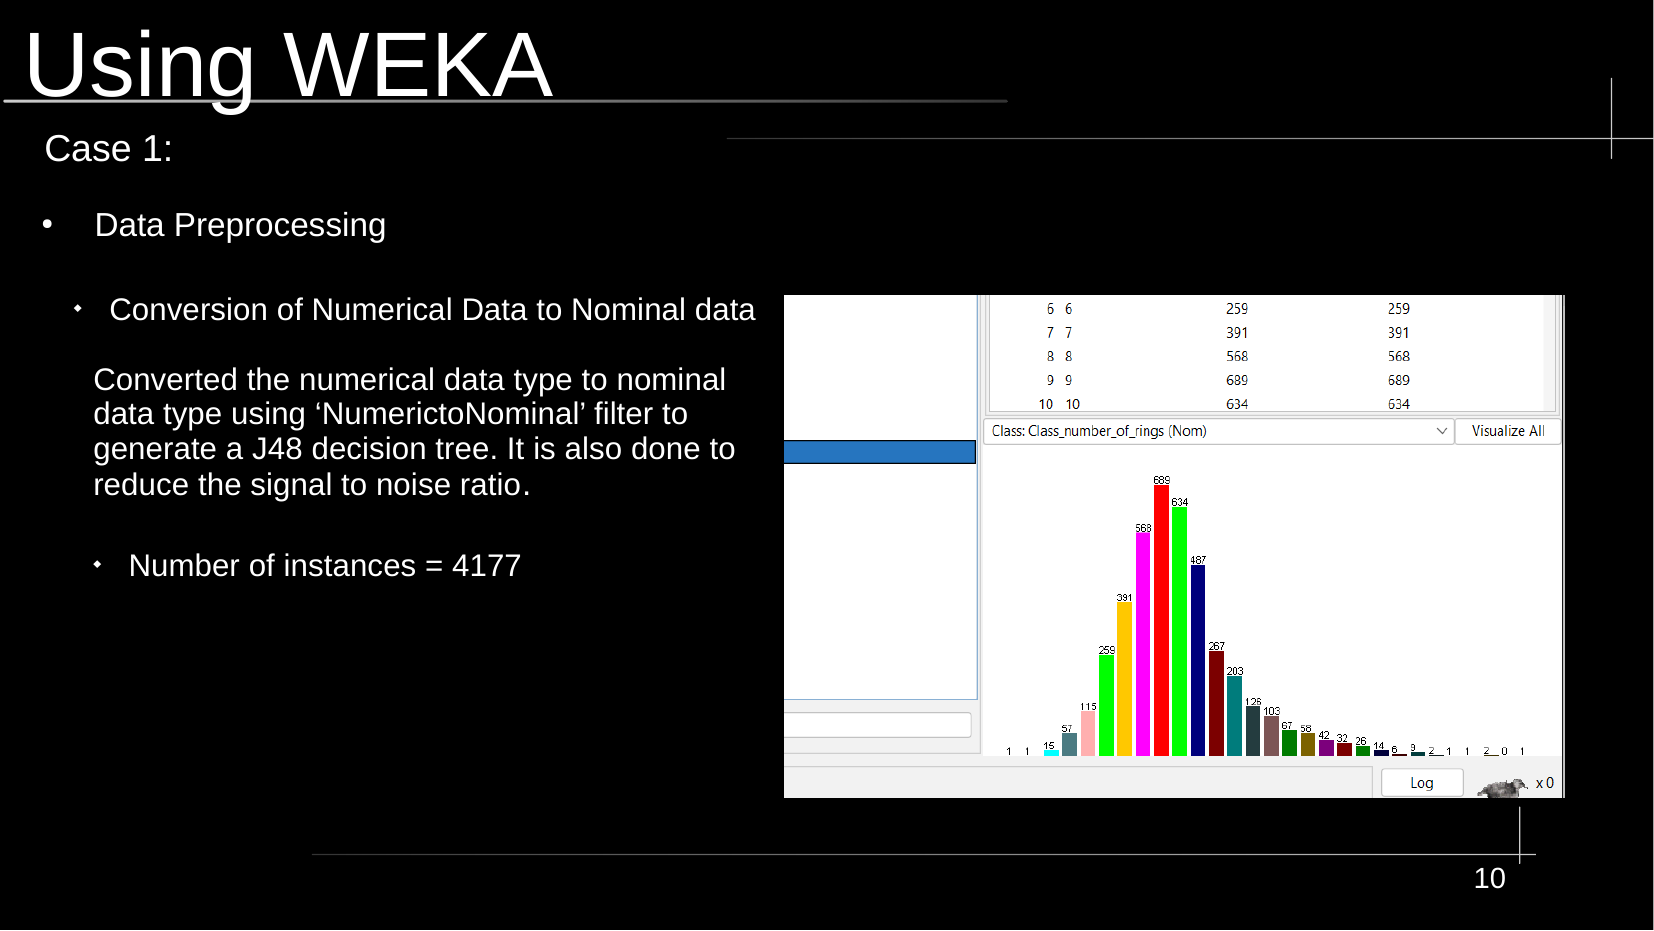

# Using WEKA
Case 1:
Data Preprocessing
Conversion of Numerical Data to Nominal data
Converted the numerical data type to nominal data type using ‘NumerictoNominal’ filter to generate a J48 decision tree. It is also done to reduce the signal to noise ratio.
Number of instances = 4177
10